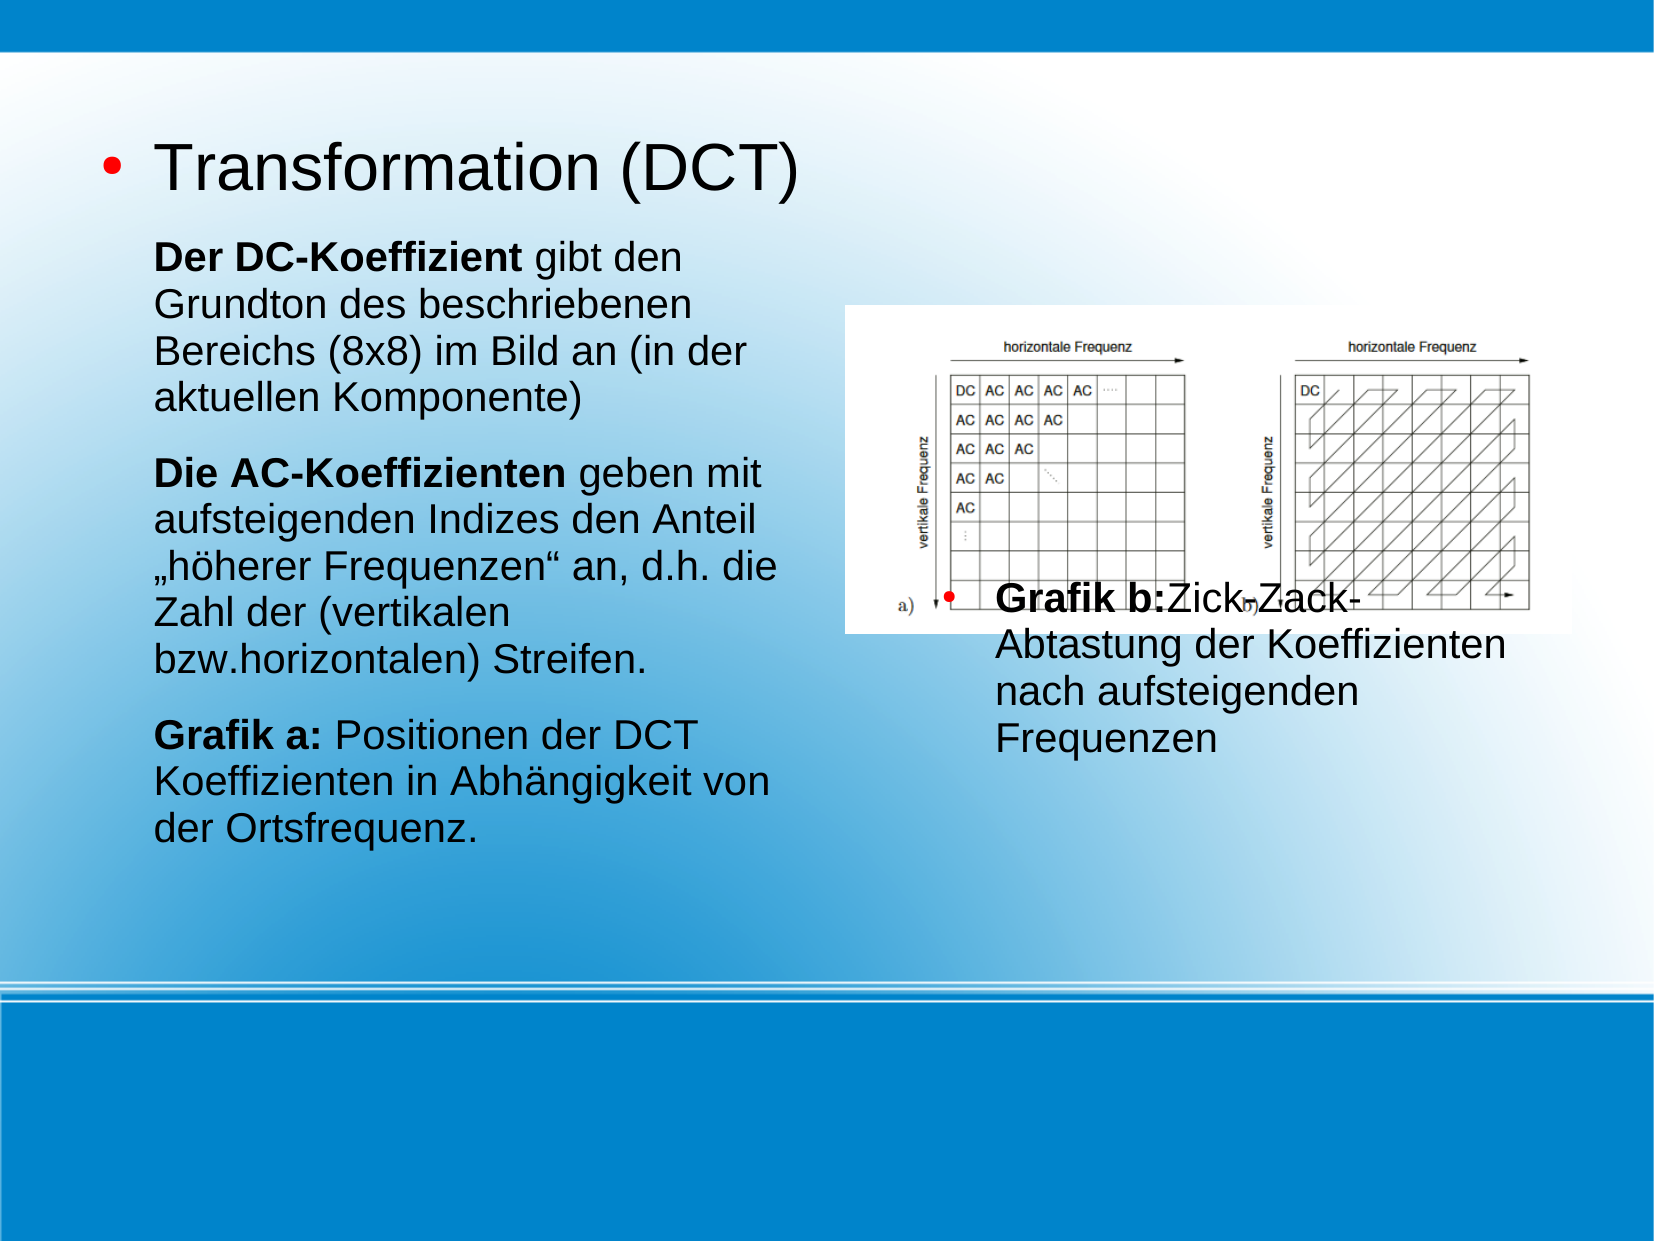

Transformation (DCT)
Der DC-Koeffizient gibt den Grundton des beschriebenen Bereichs (8x8) im Bild an (in der aktuellen Komponente)
Die AC-Koeffizienten geben mit aufsteigenden Indizes den Anteil „höherer Frequenzen“ an, d.h. die Zahl der (vertikalen bzw.horizontalen) Streifen.
Grafik a: Positionen der DCT Koeffizienten in Abhängigkeit von der Ortsfrequenz.
Grafik b:Zick-Zack-Abtastung der Koeffizienten nach aufsteigenden Frequenzen
#